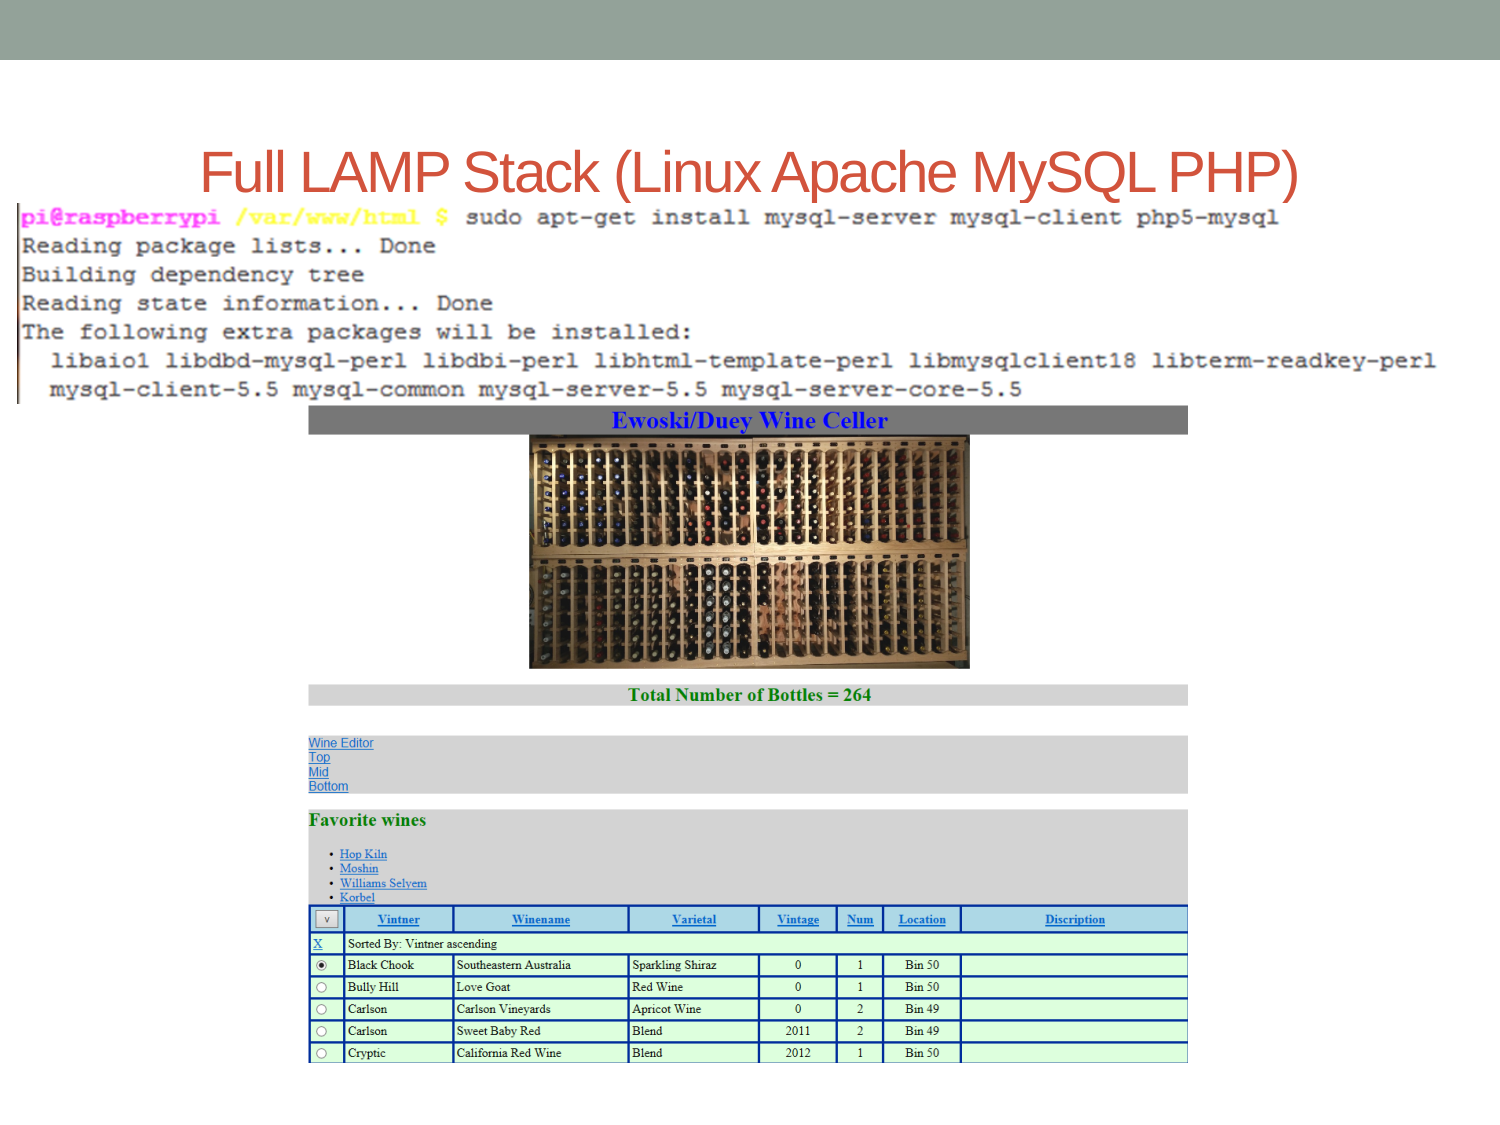

# Full LAMP Stack (Linux Apache MySQL PHP)